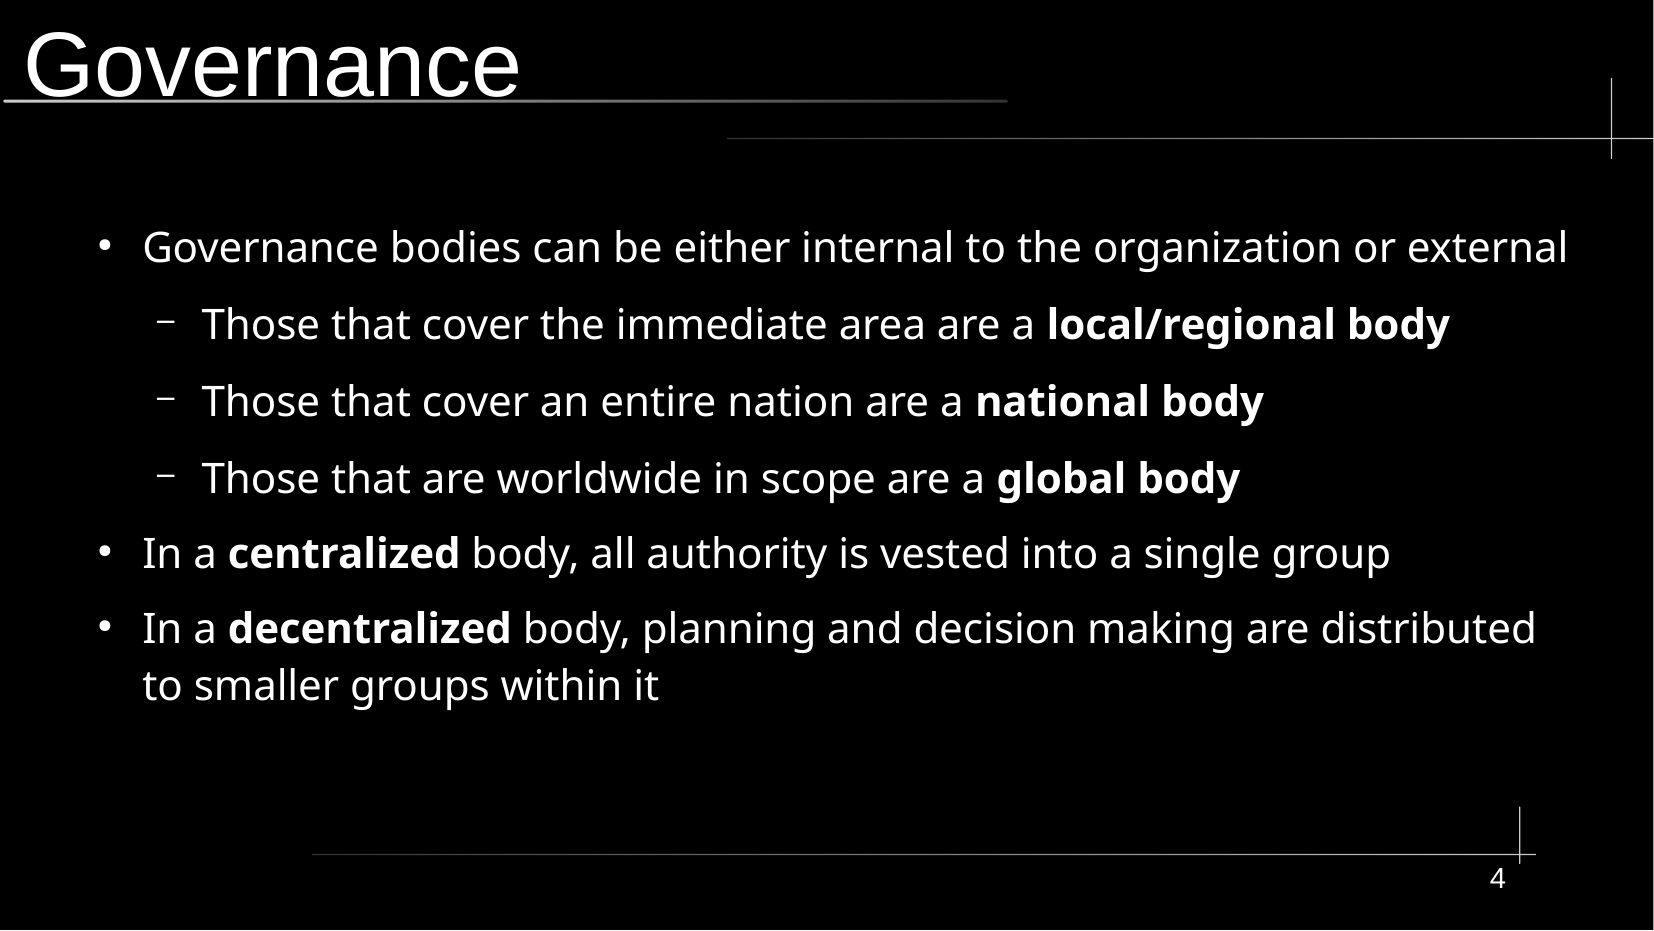

# Governance
Governance bodies can be either internal to the organization or external
Those that cover the immediate area are a local/regional body
Those that cover an entire nation are a national body
Those that are worldwide in scope are a global body
In a centralized body, all authority is vested into a single group
In a decentralized body, planning and decision making are distributed to smaller groups within it
4